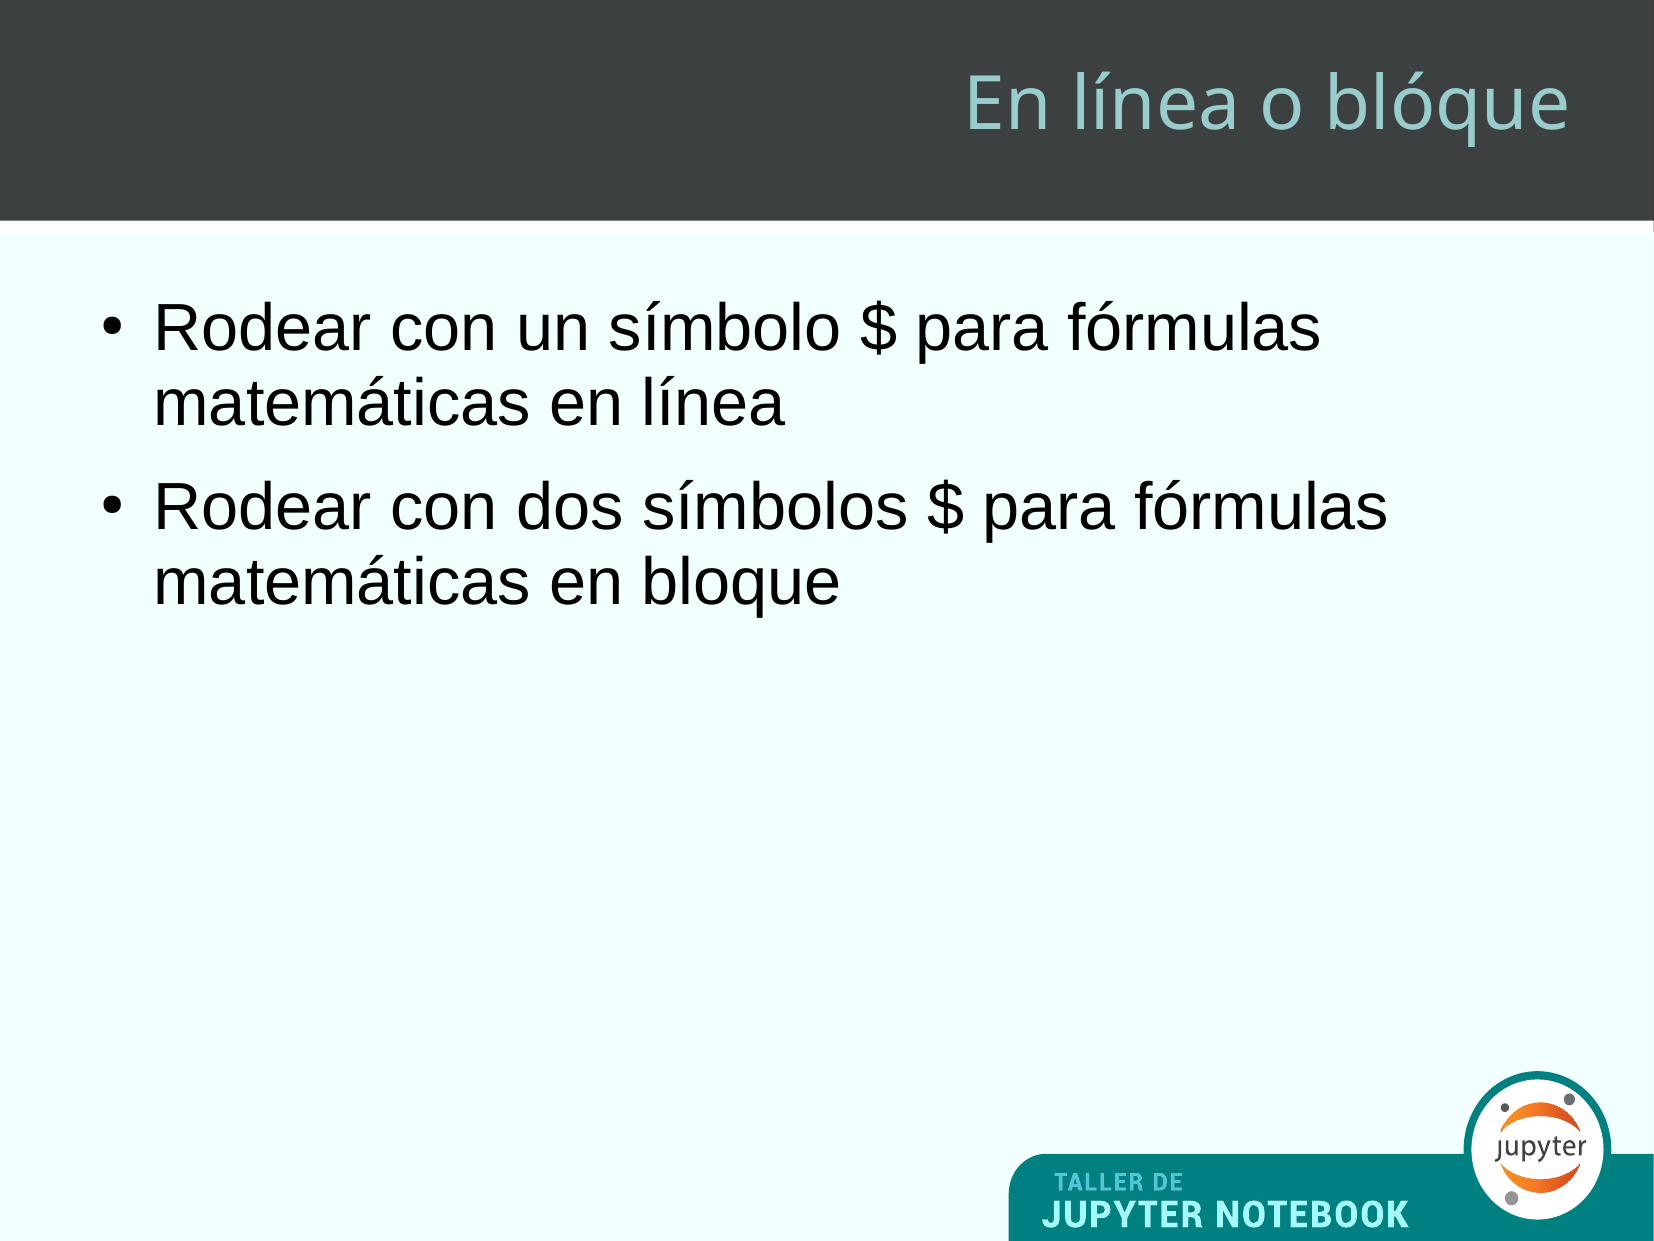

# En línea o blóque
Rodear con un símbolo $ para fórmulas matemáticas en línea
Rodear con dos símbolos $ para fórmulas matemáticas en bloque